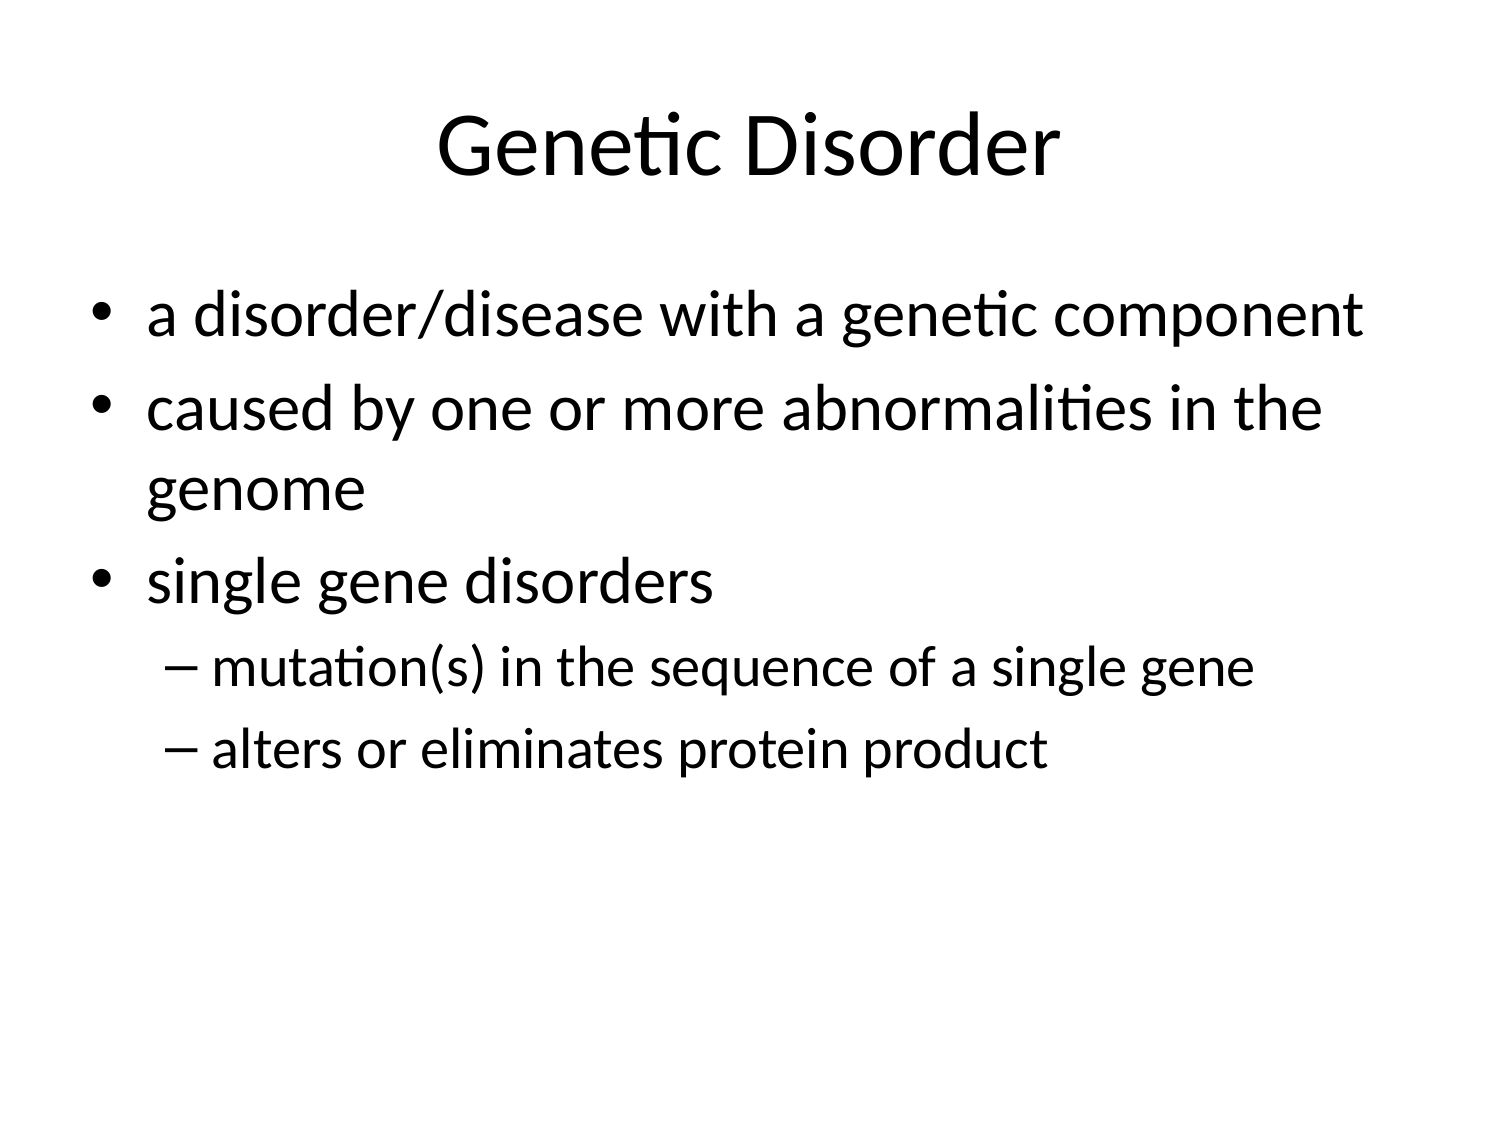

# Genetic Disorder
a disorder/disease with a genetic component
caused by one or more abnormalities in the genome
single gene disorders
mutation(s) in the sequence of a single gene
alters or eliminates protein product